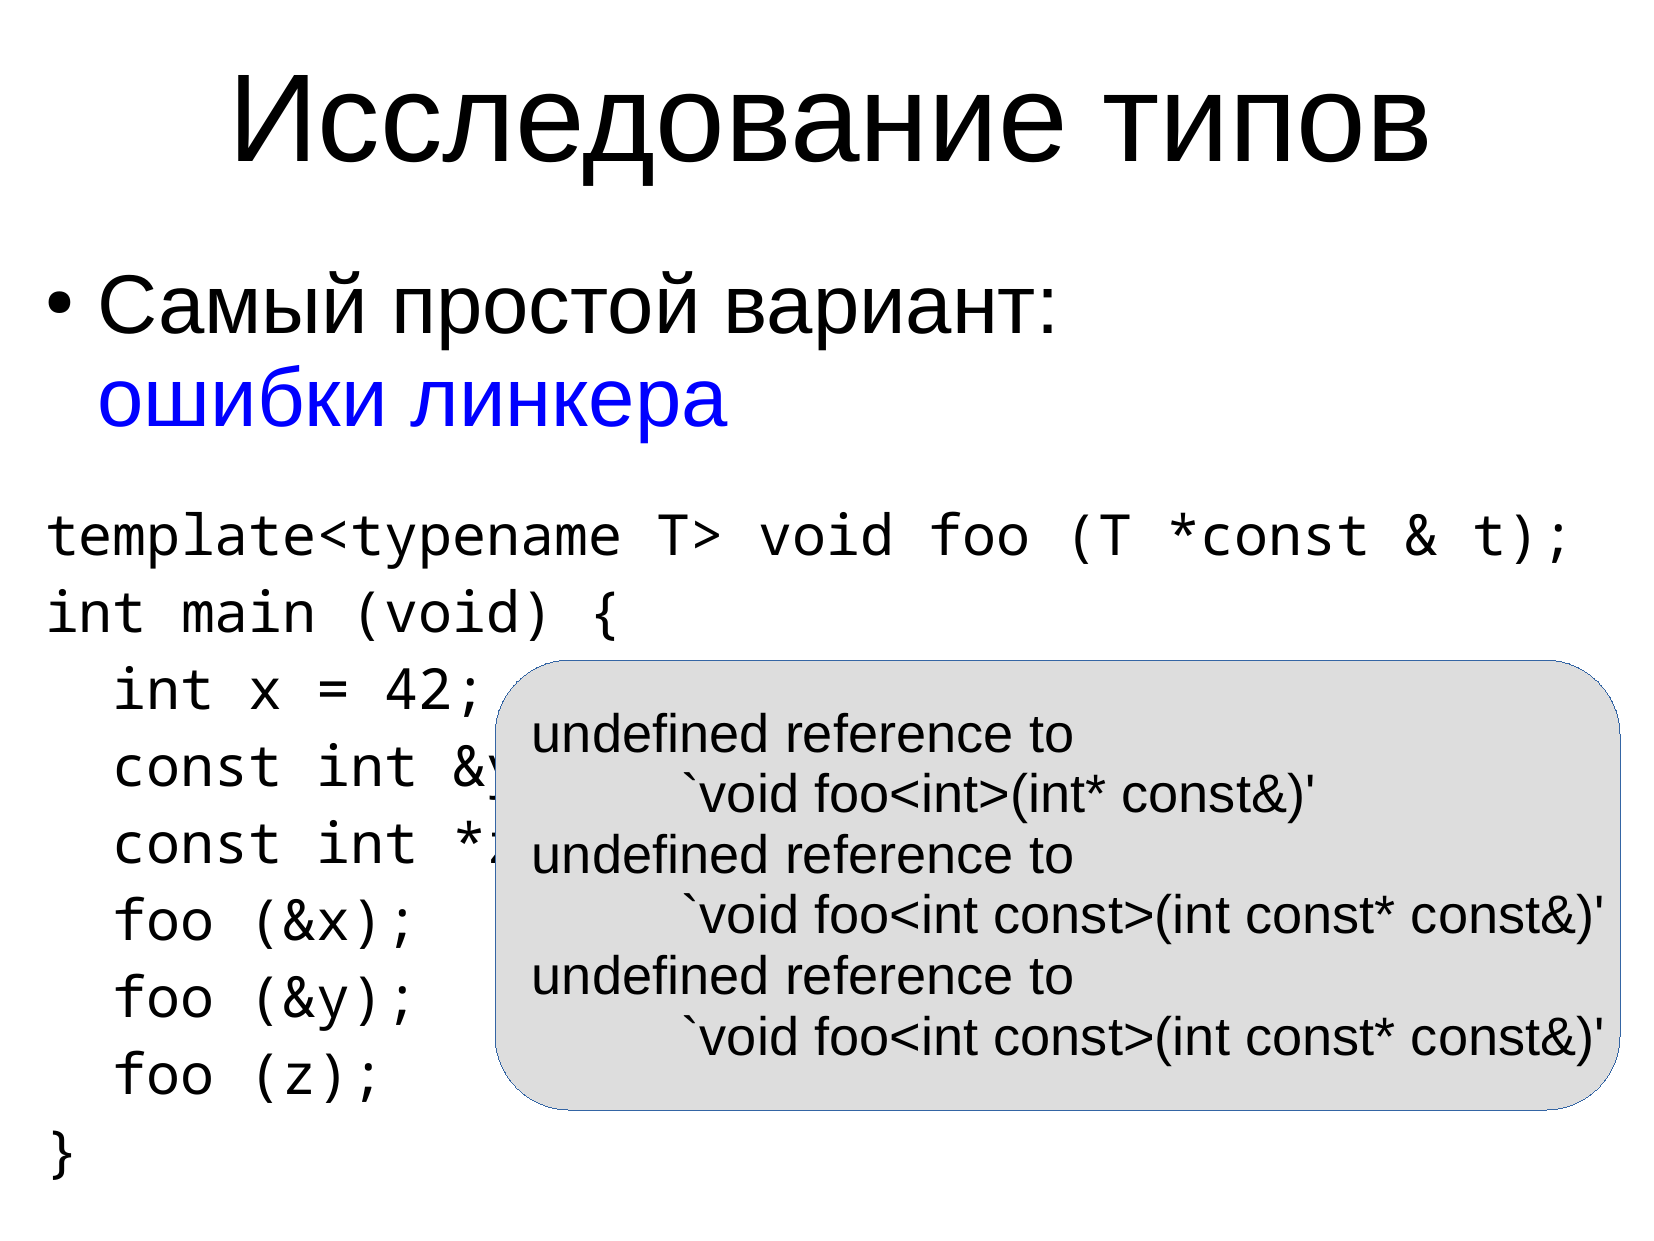

# Исследование типов
Самый простой вариант:
ошибки линкера
template<typename T> void foo (T *const & t);
int main (void) {
 int x = 42;
 const int &y = x;
 const int *z = &x;
 foo (&x);
 foo (&y);
 foo (z);
}
undefined reference to
 `void foo<int>(int* const&)'
undefined reference to
 `void foo<int const>(int const* const&)'
undefined reference to
 `void foo<int const>(int const* const&)'